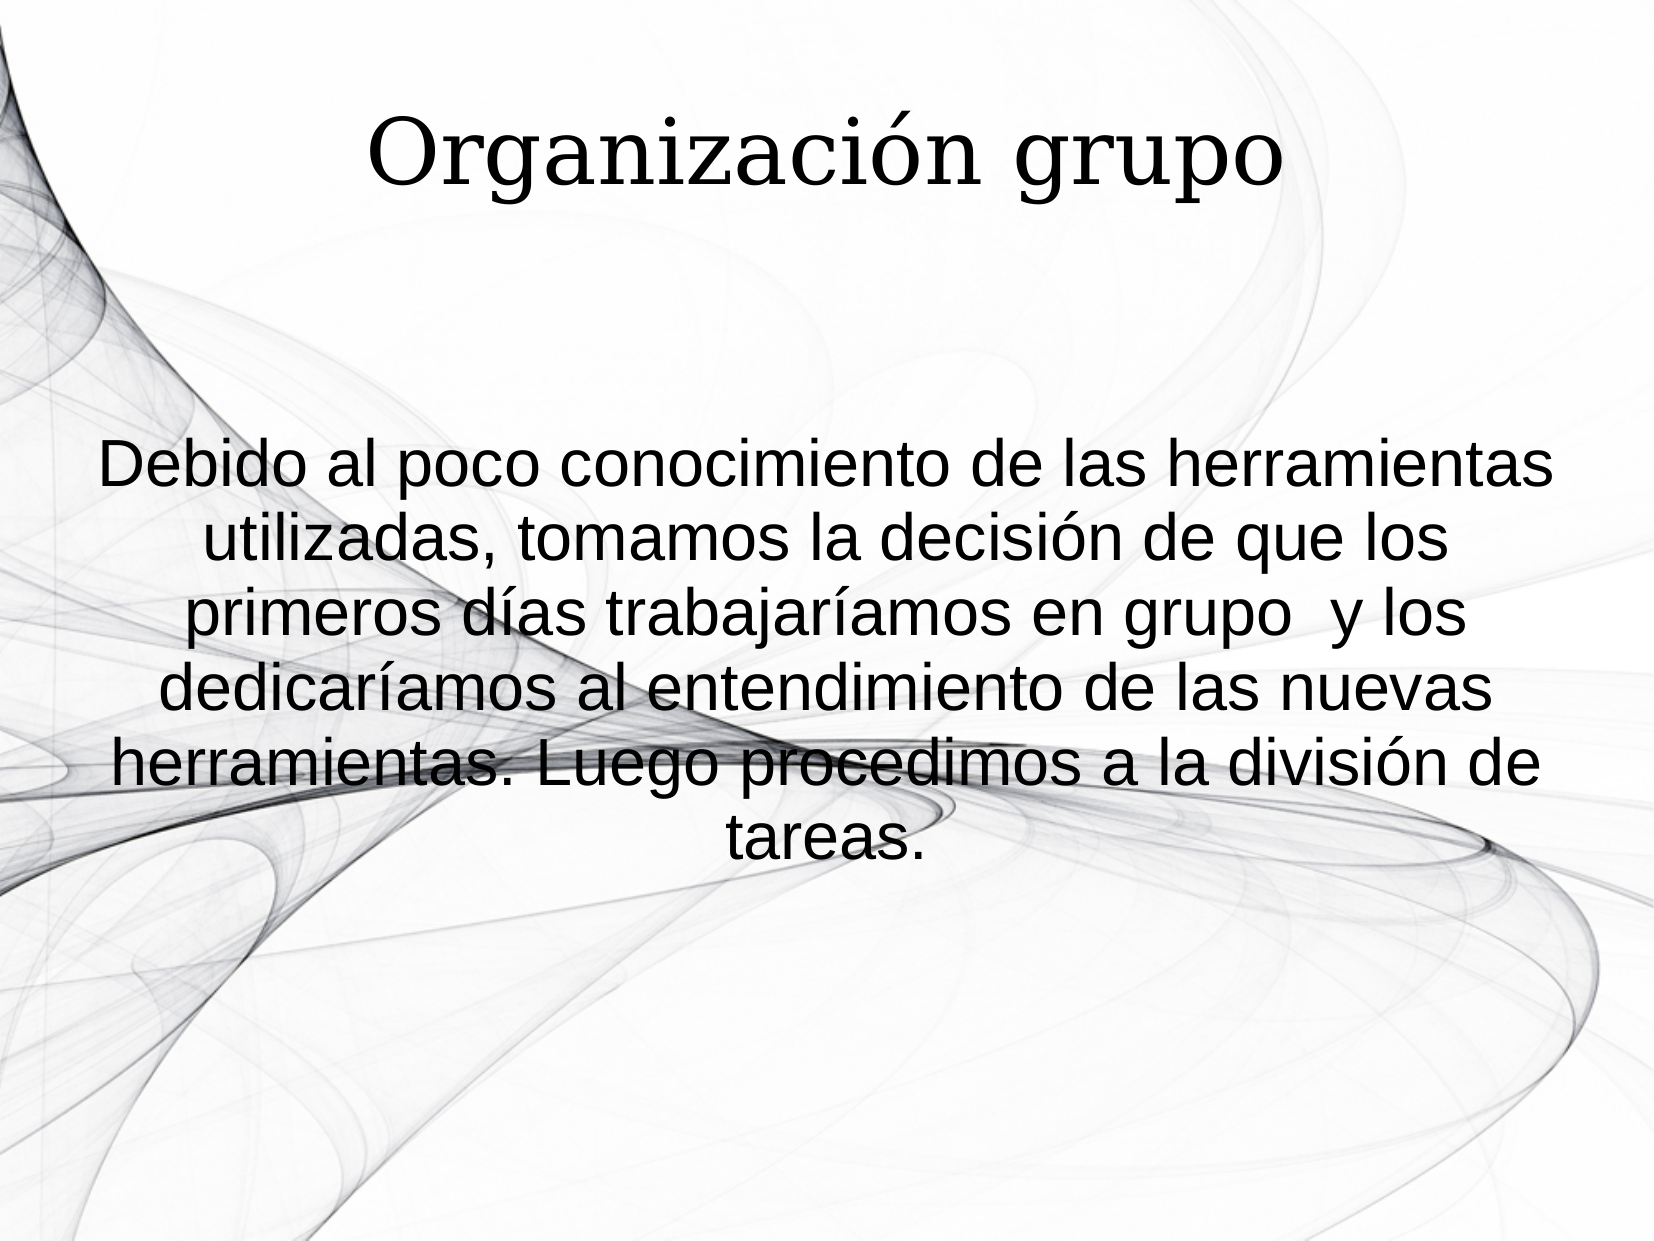

# Organización grupo
Debido al poco conocimiento de las herramientas utilizadas, tomamos la decisión de que los primeros días trabajaríamos en grupo y los dedicaríamos al entendimiento de las nuevas herramientas. Luego procedimos a la división de tareas.